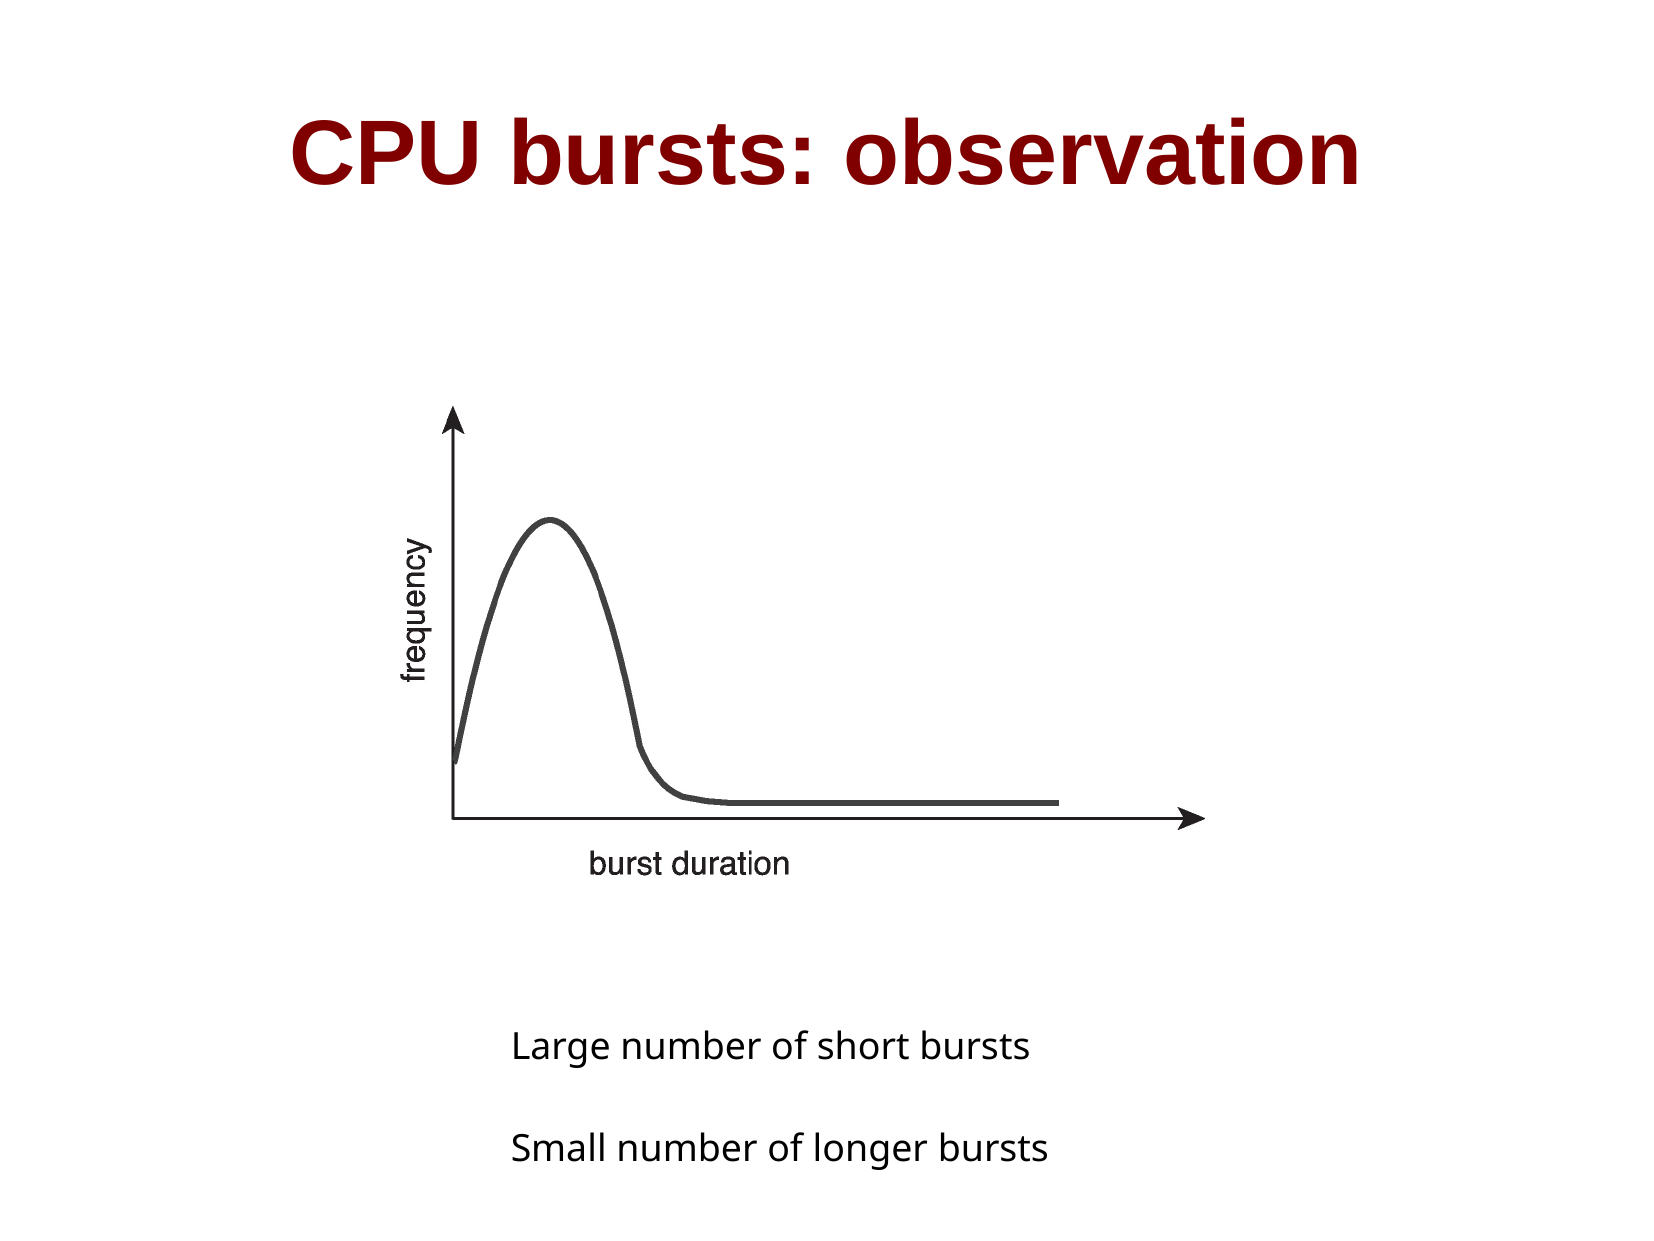

# CPU bursts: observation
Large number of short bursts
Small number of longer bursts